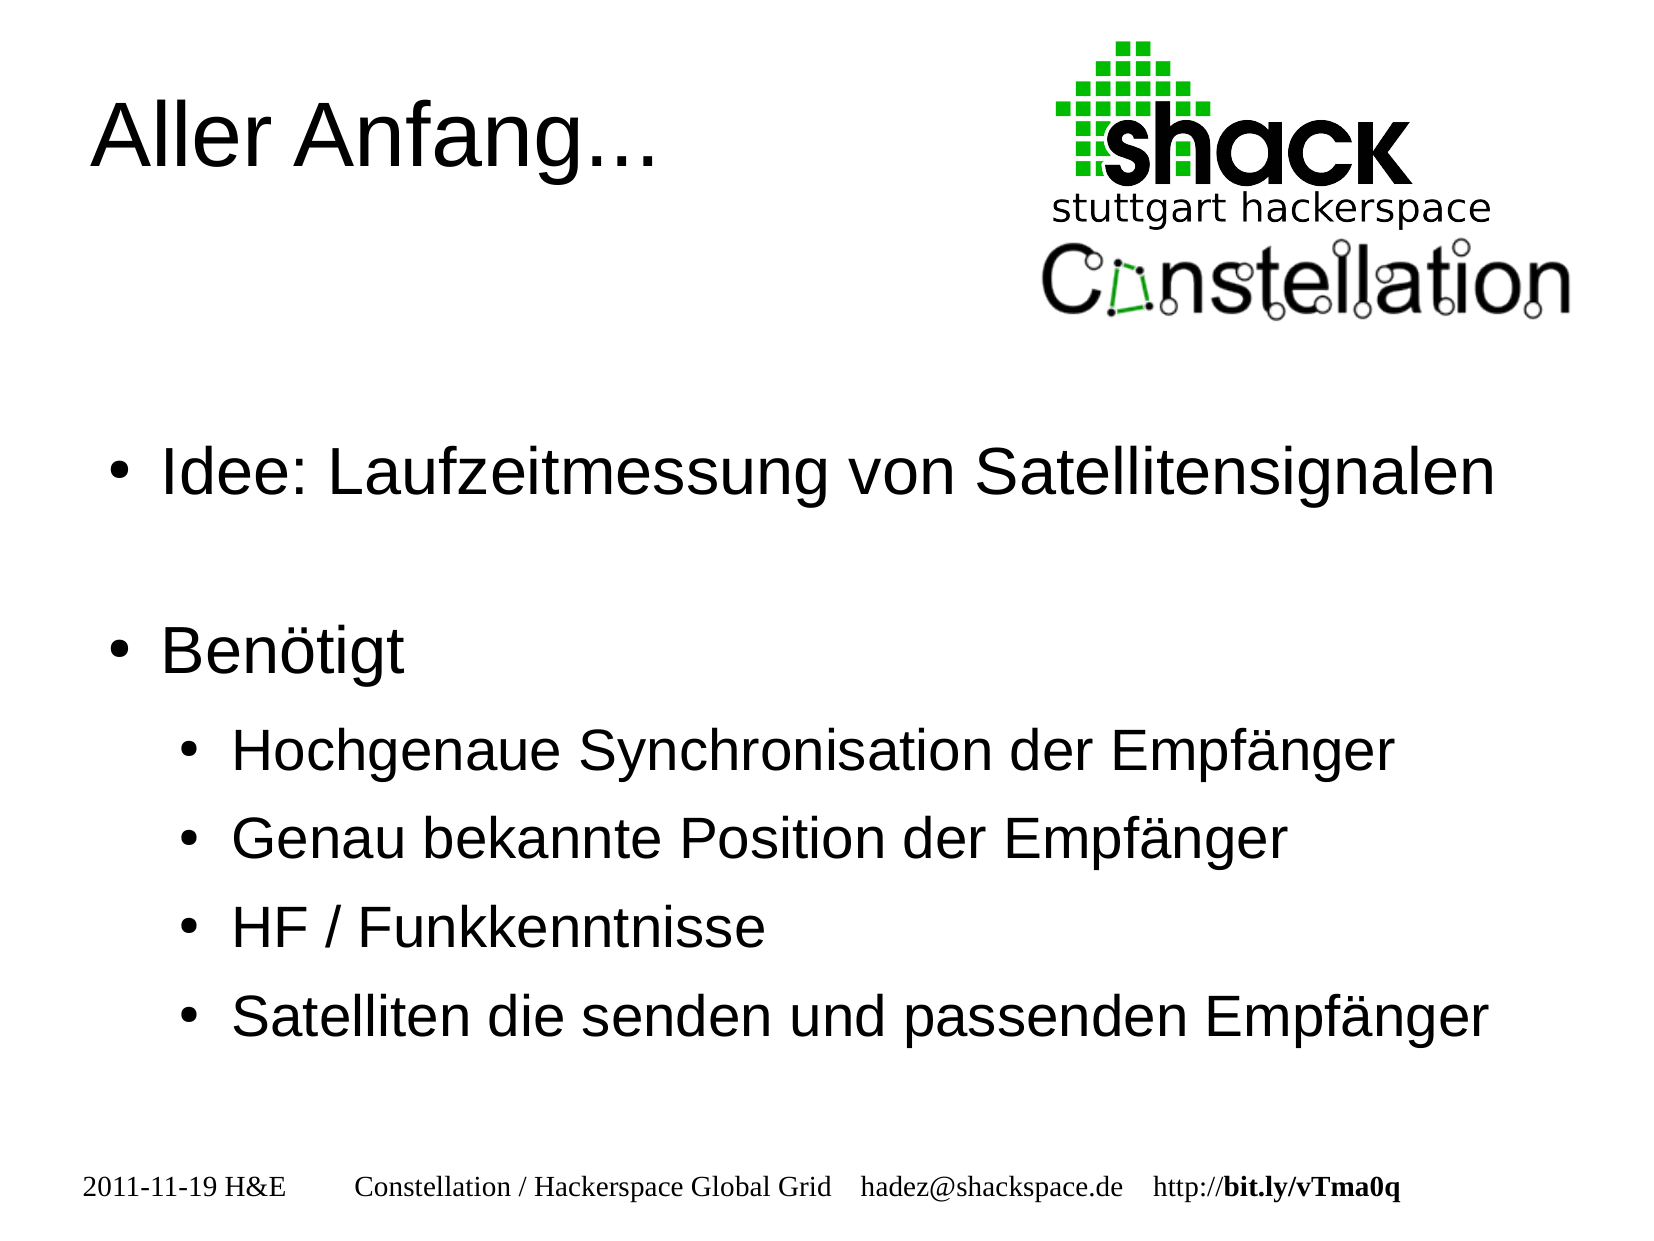

# Aller Anfang...
Idee: Laufzeitmessung von Satellitensignalen
Benötigt
Hochgenaue Synchronisation der Empfänger
Genau bekannte Position der Empfänger
HF / Funkkenntnisse
Satelliten die senden und passenden Empfänger